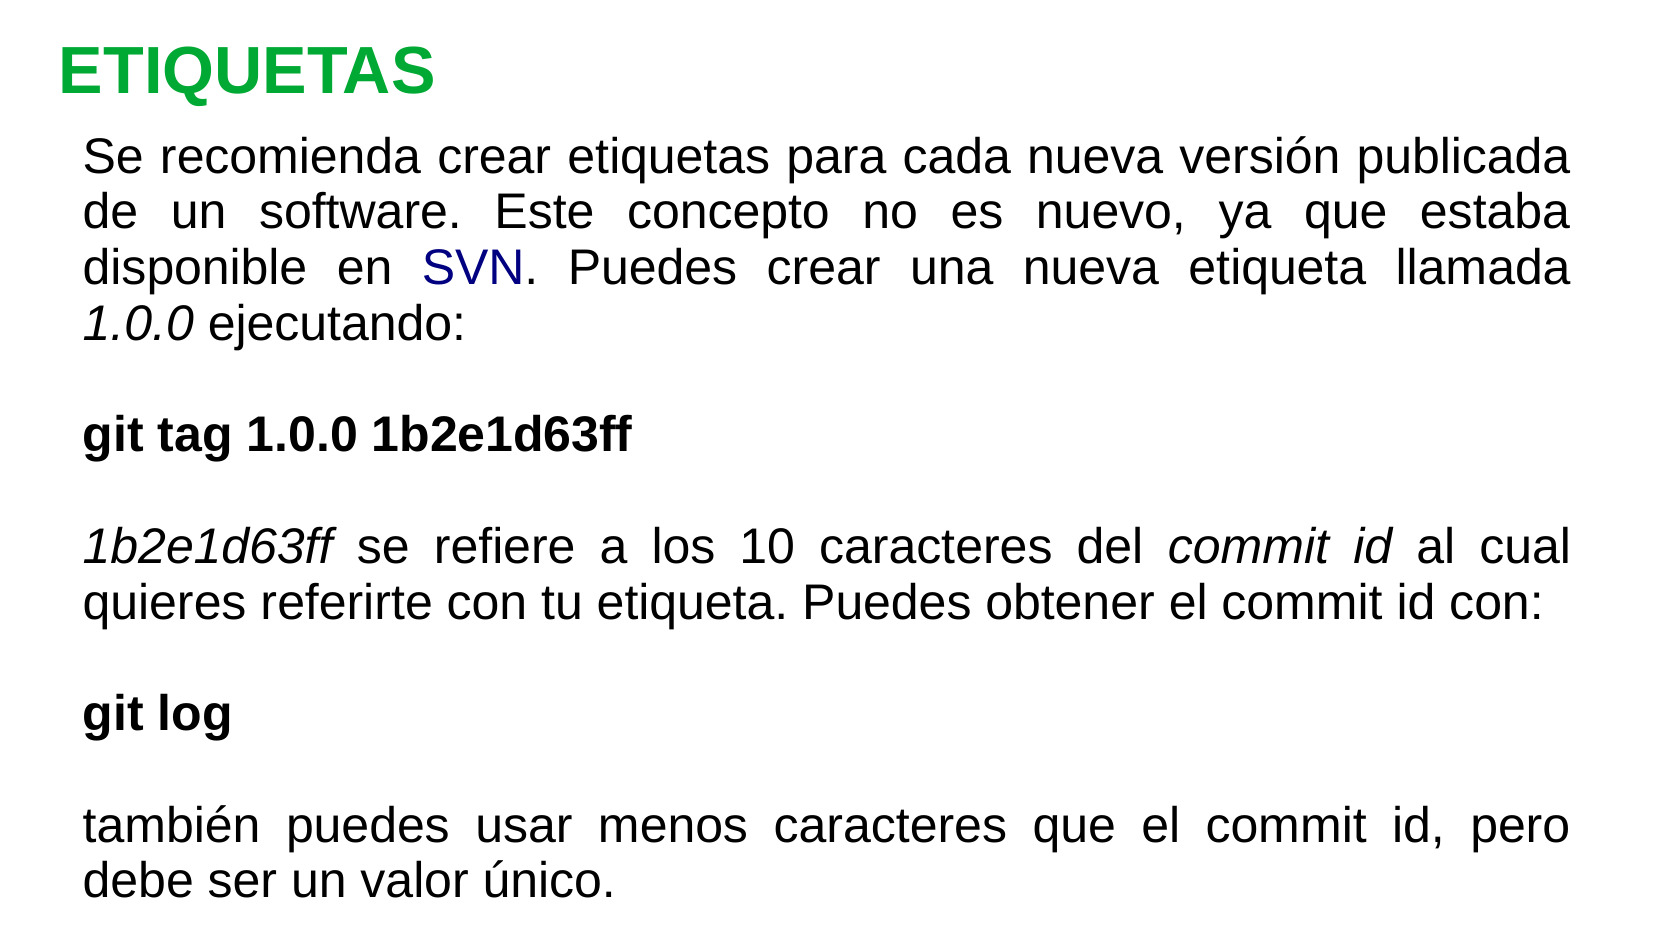

ETIQUETAS
# Se recomienda crear etiquetas para cada nueva versión publicada de un software. Este concepto no es nuevo, ya que estaba disponible en SVN. Puedes crear una nueva etiqueta llamada 1.0.0 ejecutando:
git tag 1.0.0 1b2e1d63ff
1b2e1d63ff se refiere a los 10 caracteres del commit id al cual quieres referirte con tu etiqueta. Puedes obtener el commit id con:
git log
también puedes usar menos caracteres que el commit id, pero debe ser un valor único.